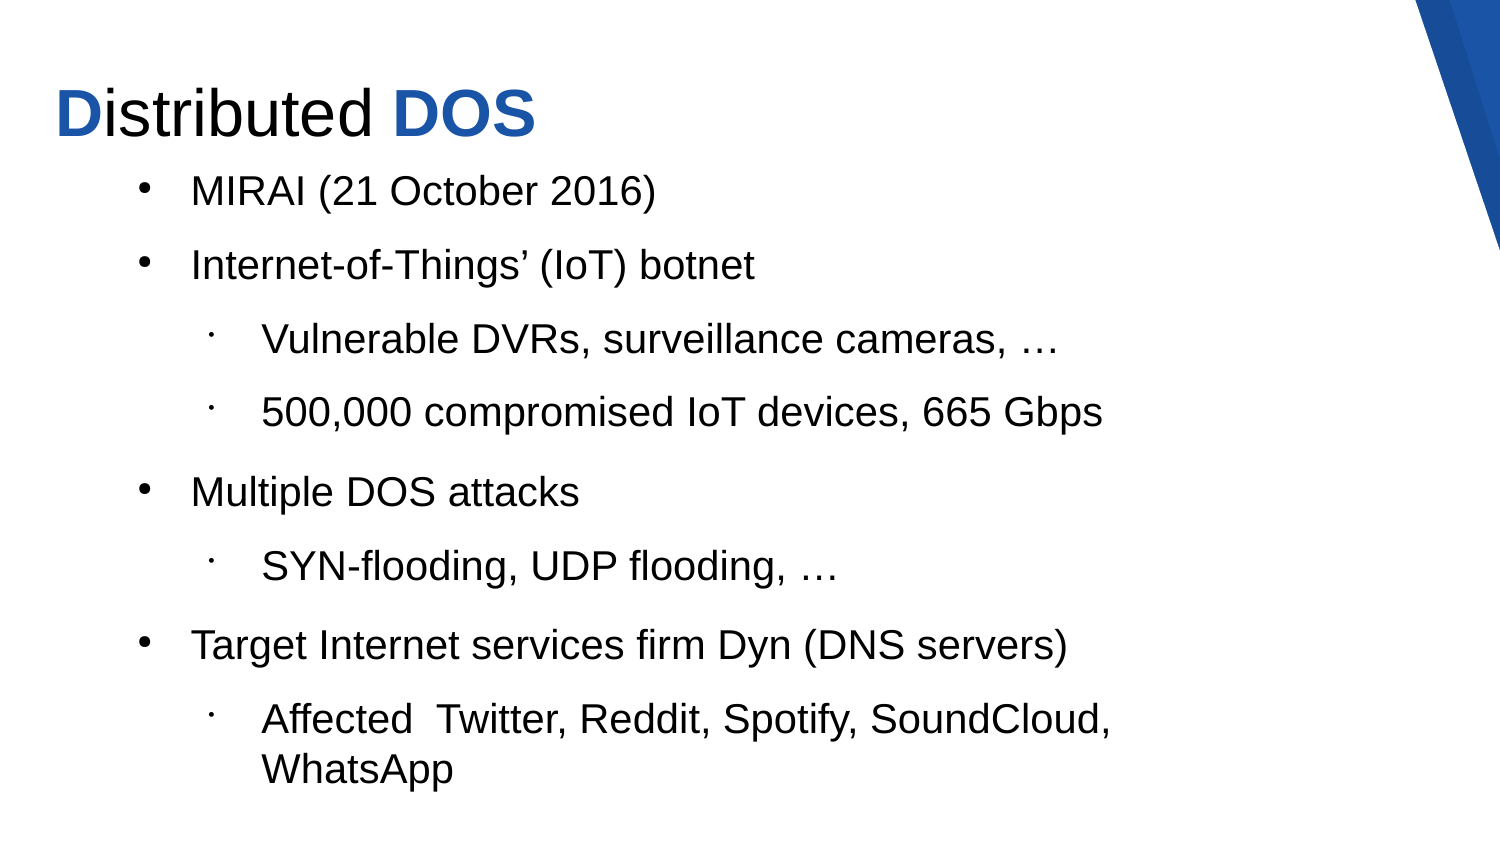

# MIRAI (21 October 2016)
Internet-of-Things’ (IoT) botnet
Vulnerable DVRs, surveillance cameras, …
500,000 compromised IoT devices, 665 Gbps
Multiple DOS attacks
SYN-flooding, UDP flooding, …
Target Internet services firm Dyn (DNS servers)
Affected Twitter, Reddit, Spotify, SoundCloud, WhatsApp
Distributed DOS